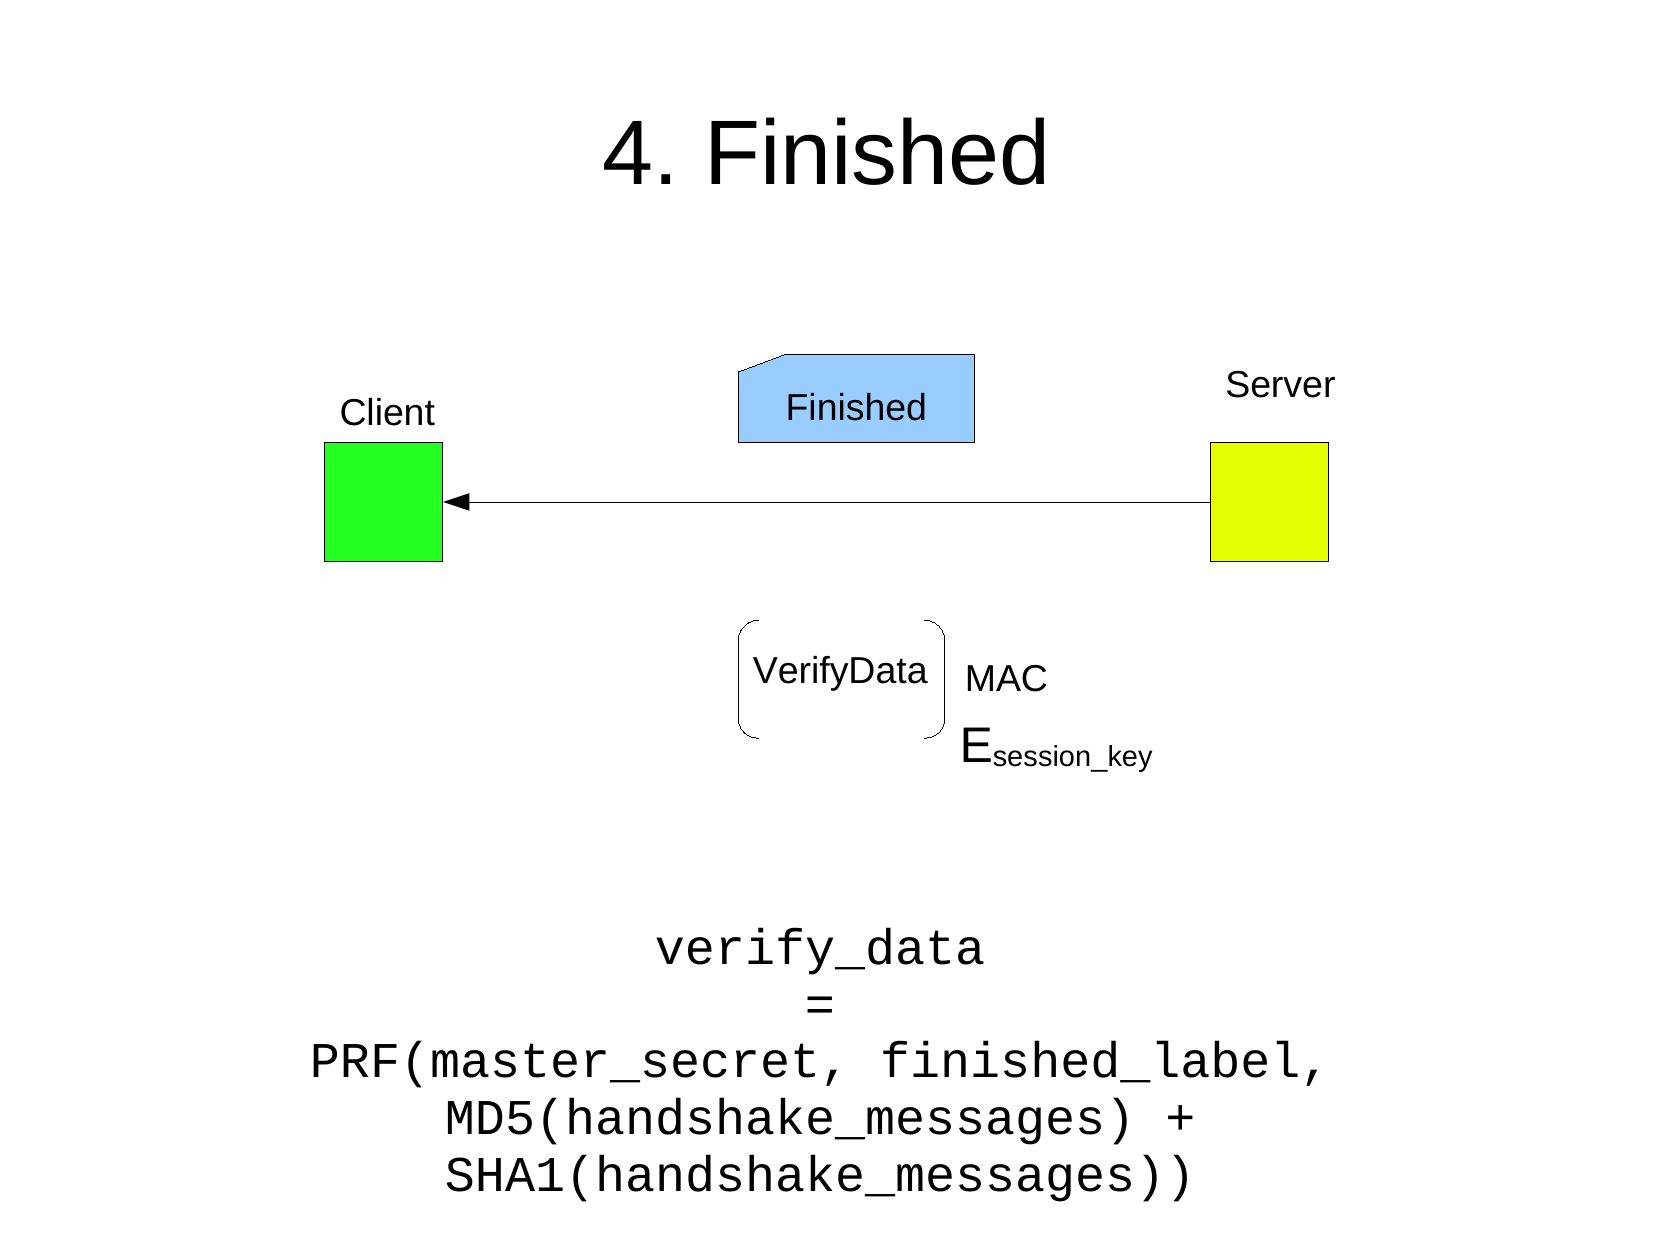

# 4. Finished
Finished
Server
Client
VerifyData
MAC
Esession_key
verify_data
=
PRF(master_secret, finished_label, MD5(handshake_messages) + SHA1(handshake_messages))